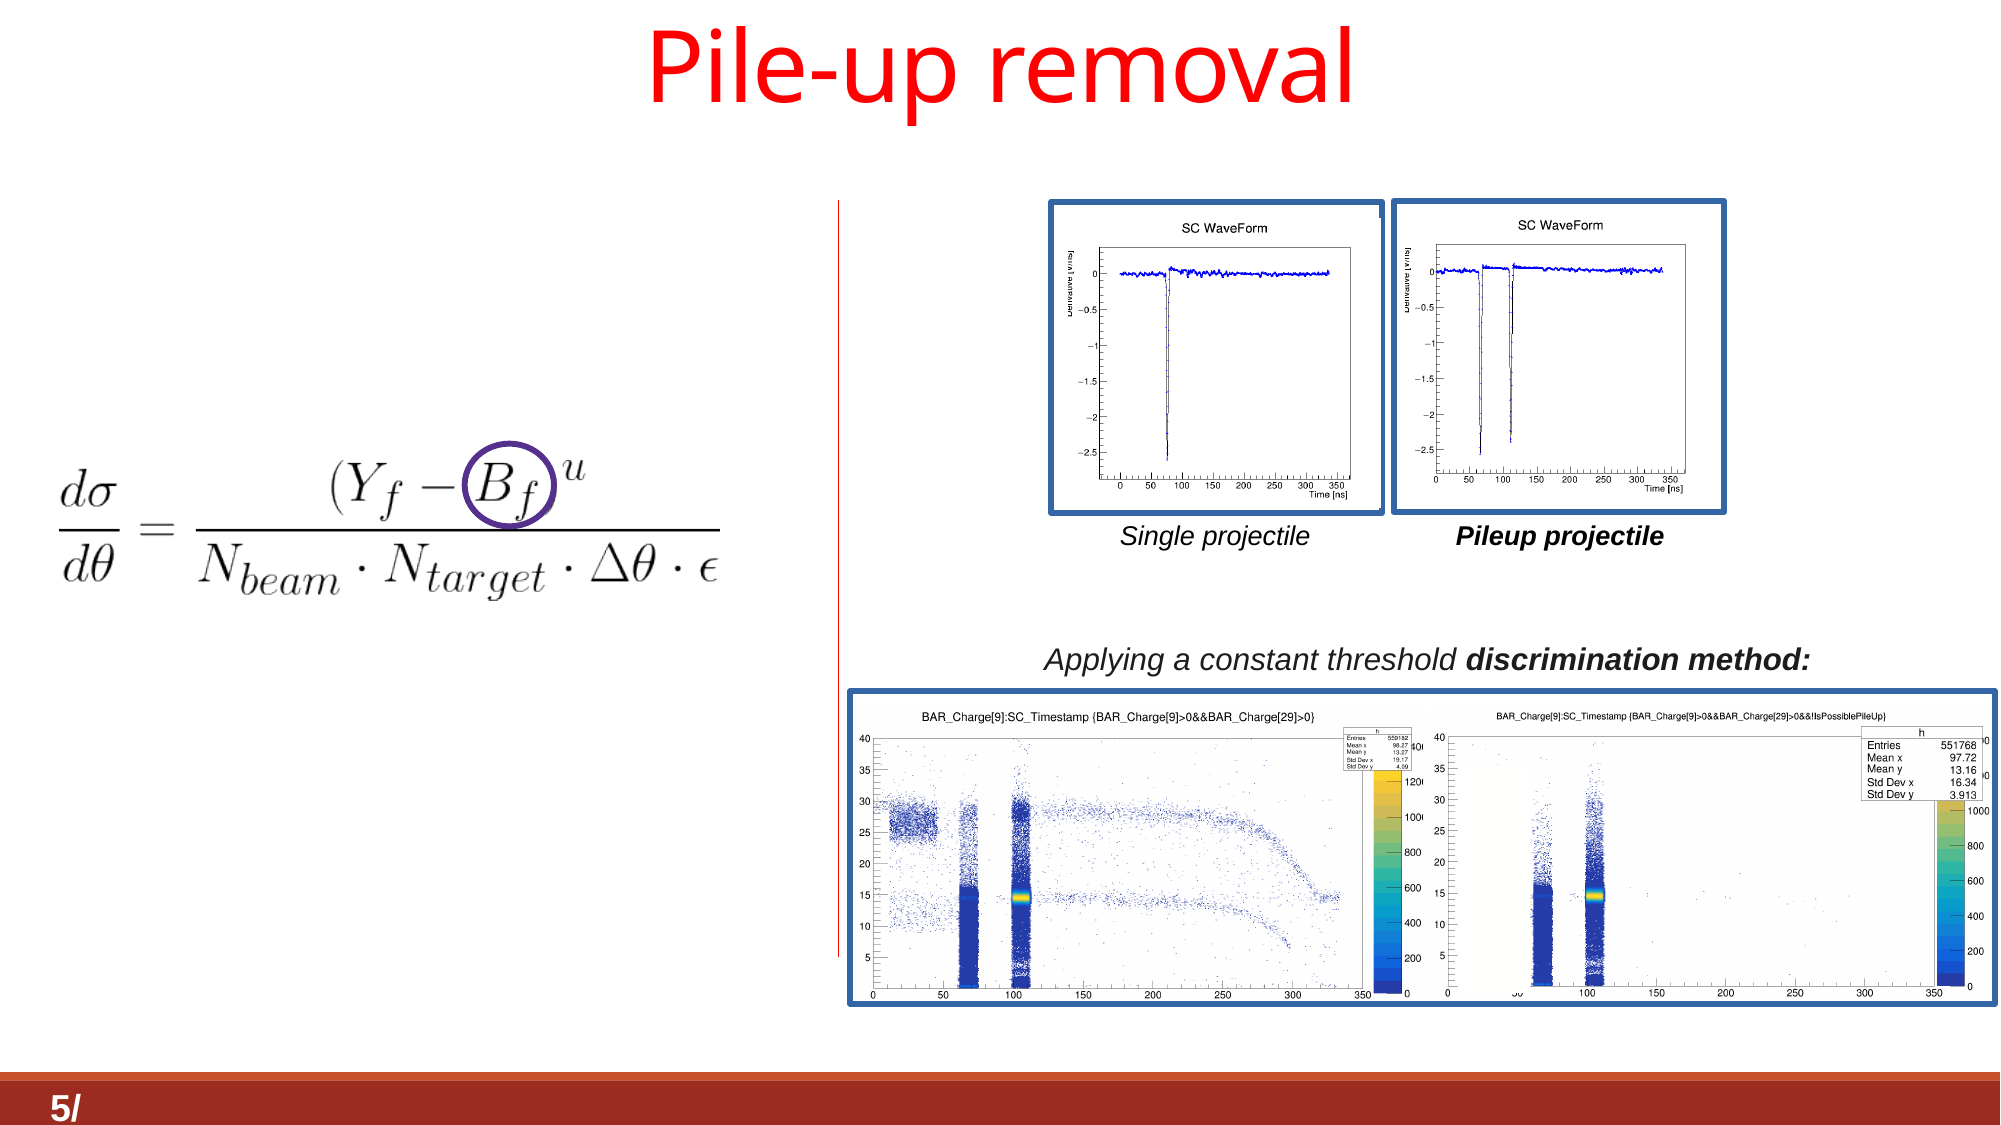

Pile-up removal
Single projectile
 Pileup projectile
 Applying a constant threshold discrimination method:
5/